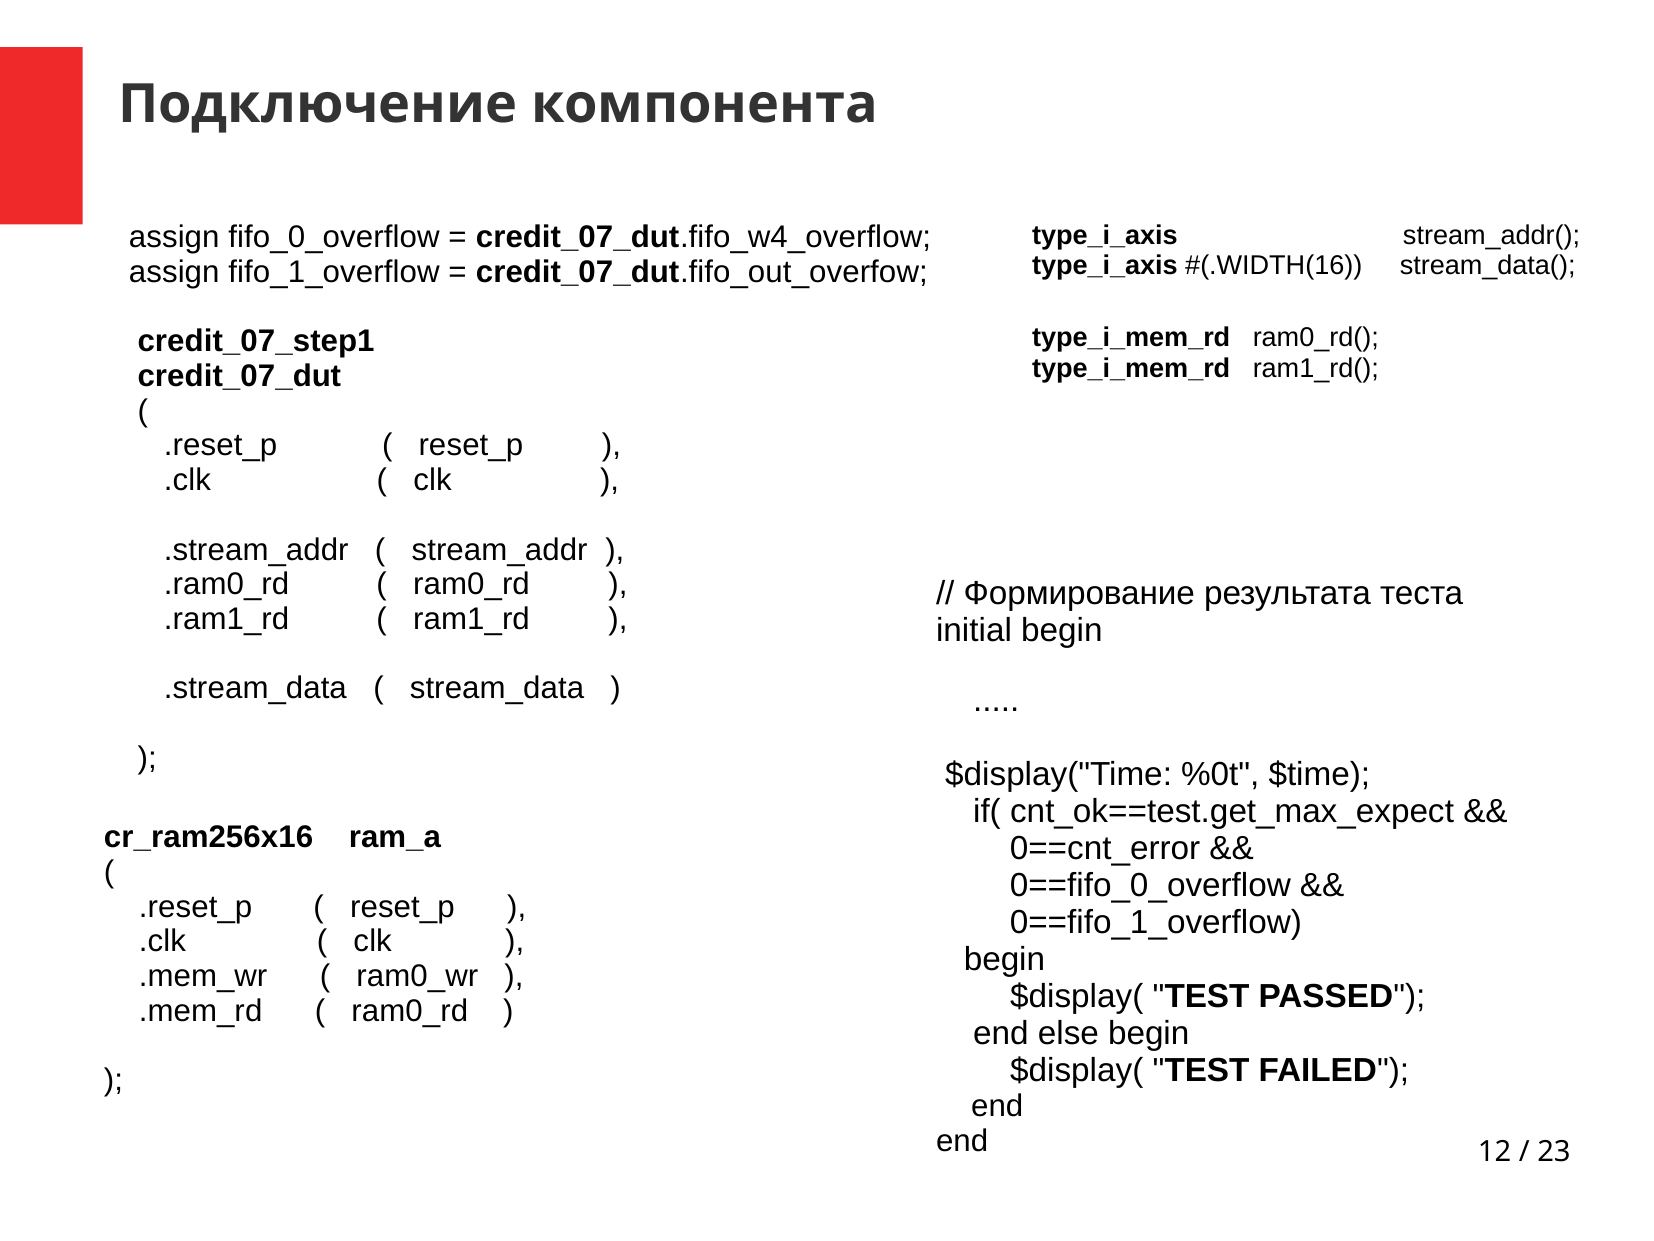

# Подключение компонента
assign fifo_0_overflow = credit_07_dut.fifo_w4_overflow;
assign fifo_1_overflow = credit_07_dut.fifo_out_overfow;
 credit_07_step1
 credit_07_dut
 (
 .reset_p ( reset_p ),
 .clk ( clk ),
 .stream_addr ( stream_addr ),
 .ram0_rd ( ram0_rd ),
 .ram1_rd ( ram1_rd ),
 .stream_data ( stream_data )
 );
type_i_axis stream_addr();
type_i_axis #(.WIDTH(16)) stream_data();
type_i_mem_rd ram0_rd();
type_i_mem_rd ram1_rd();
// Формирование результата теста
initial begin
 .....
 $display("Time: %0t", $time);
 if( cnt_ok==test.get_max_expect &&
	0==cnt_error &&
	0==fifo_0_overflow &&
	0==fifo_1_overflow)
 begin
 $display( "TEST PASSED");
 end else begin
 $display( "TEST FAILED");
 end
end
cr_ram256x16 ram_a
(
 .reset_p ( reset_p ),
 .clk ( clk ),
 .mem_wr ( ram0_wr ),
 .mem_rd ( ram0_rd )
);
12